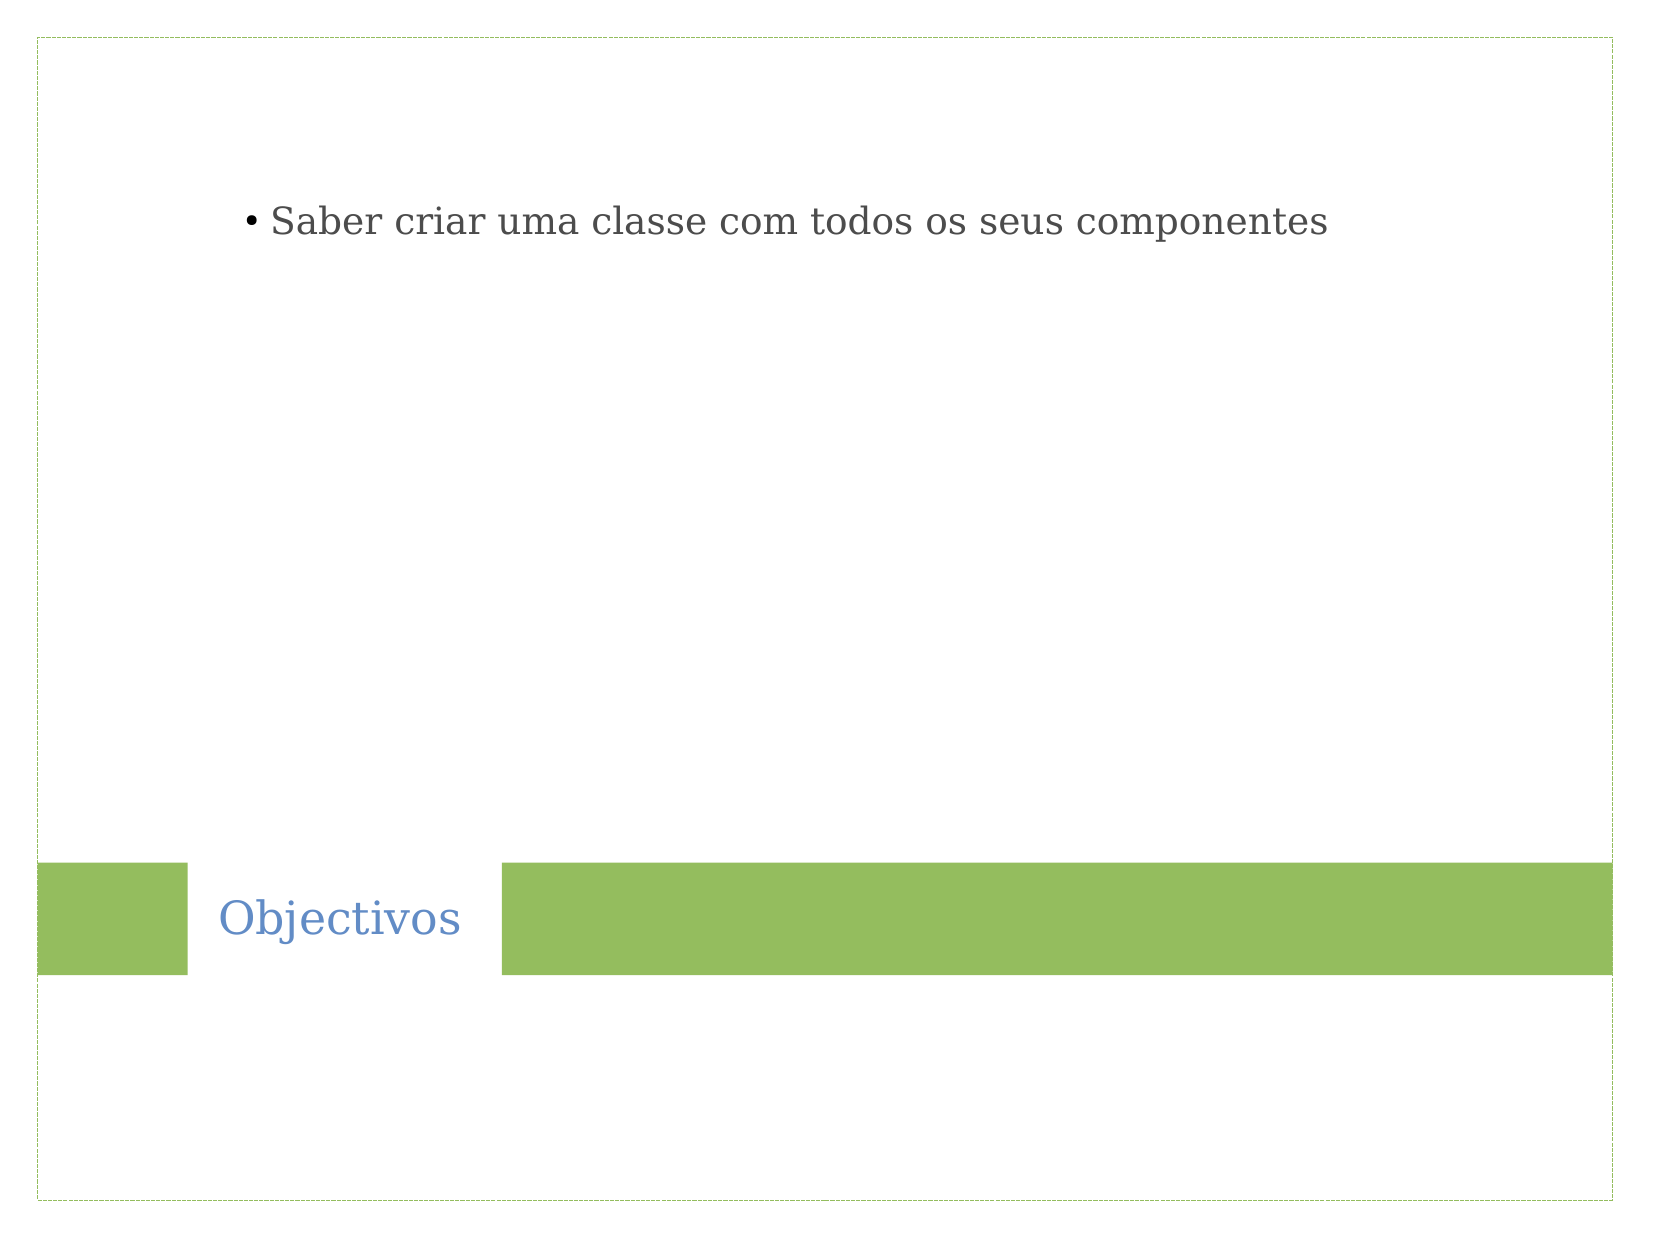

Saber criar uma classe com todos os seus componentes
Objectivos